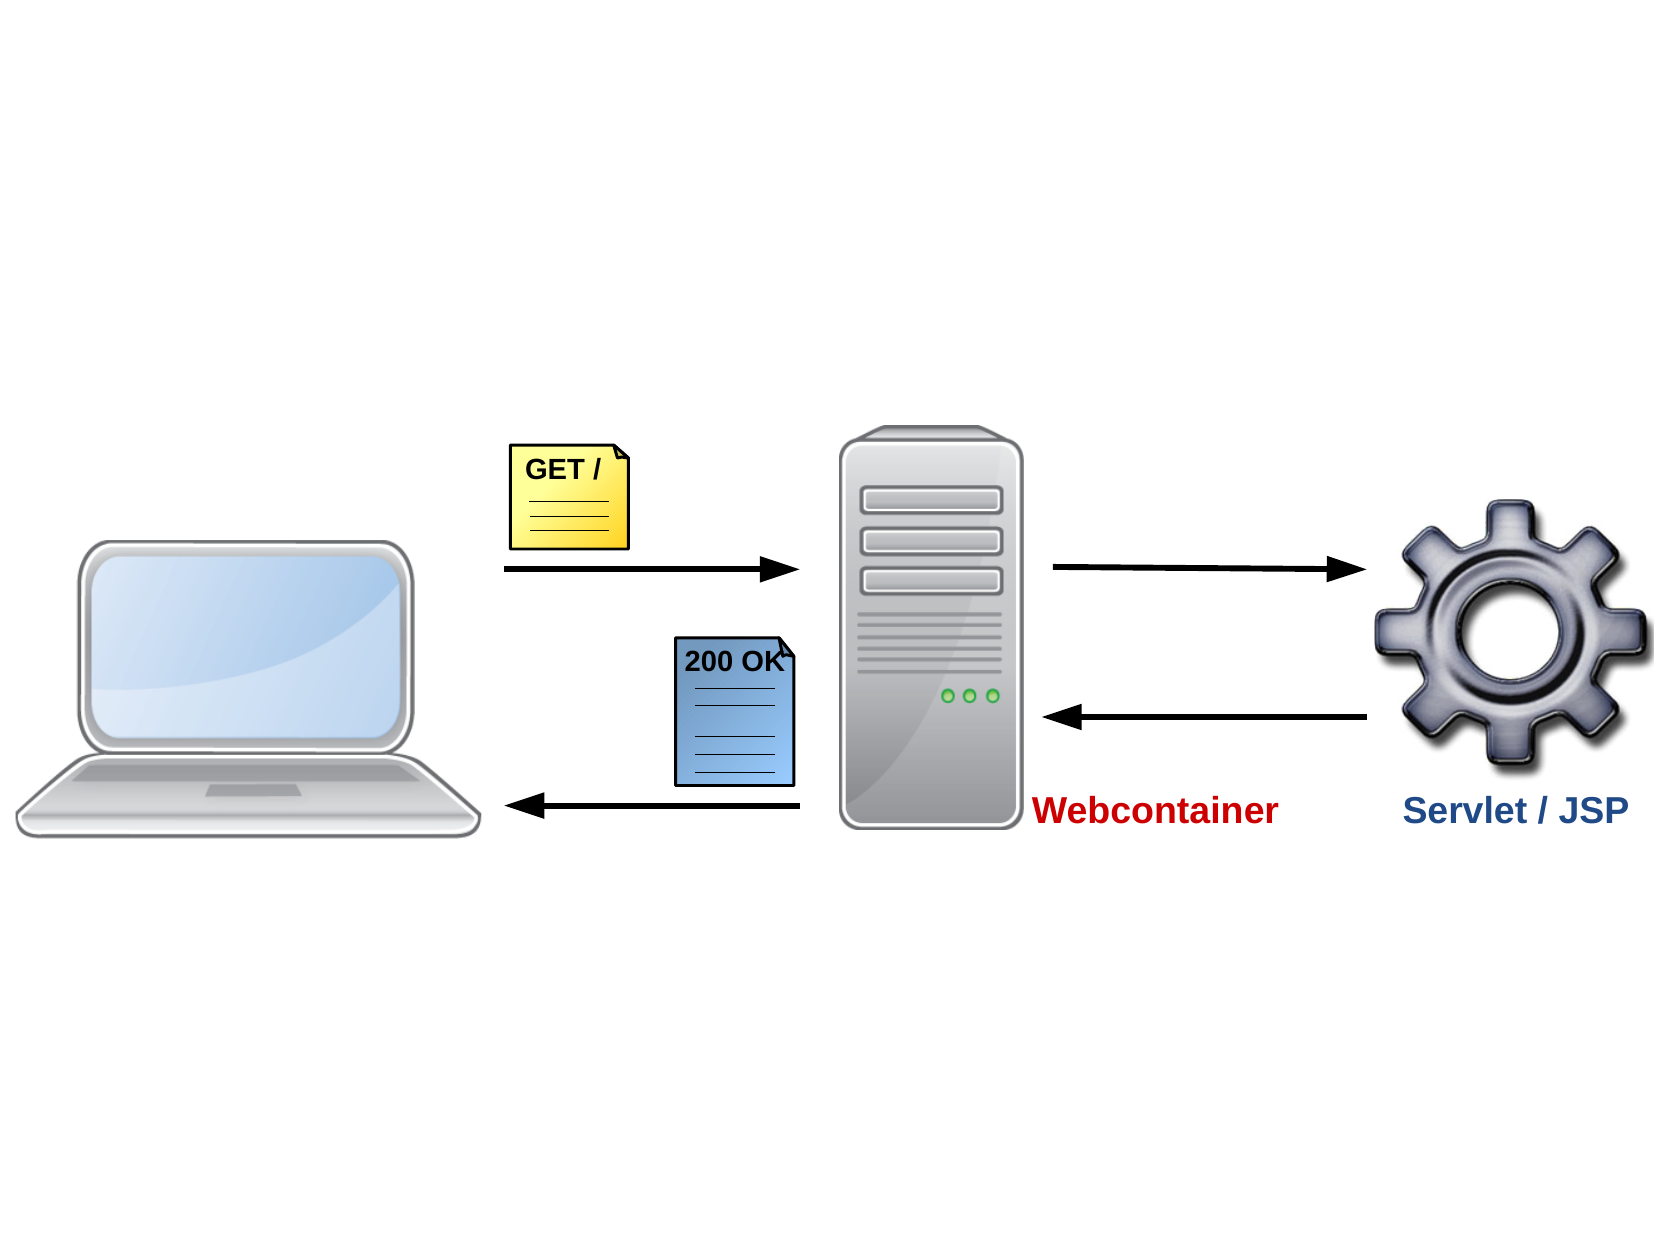

GET /
200 OK
Webcontainer
Servlet / JSP